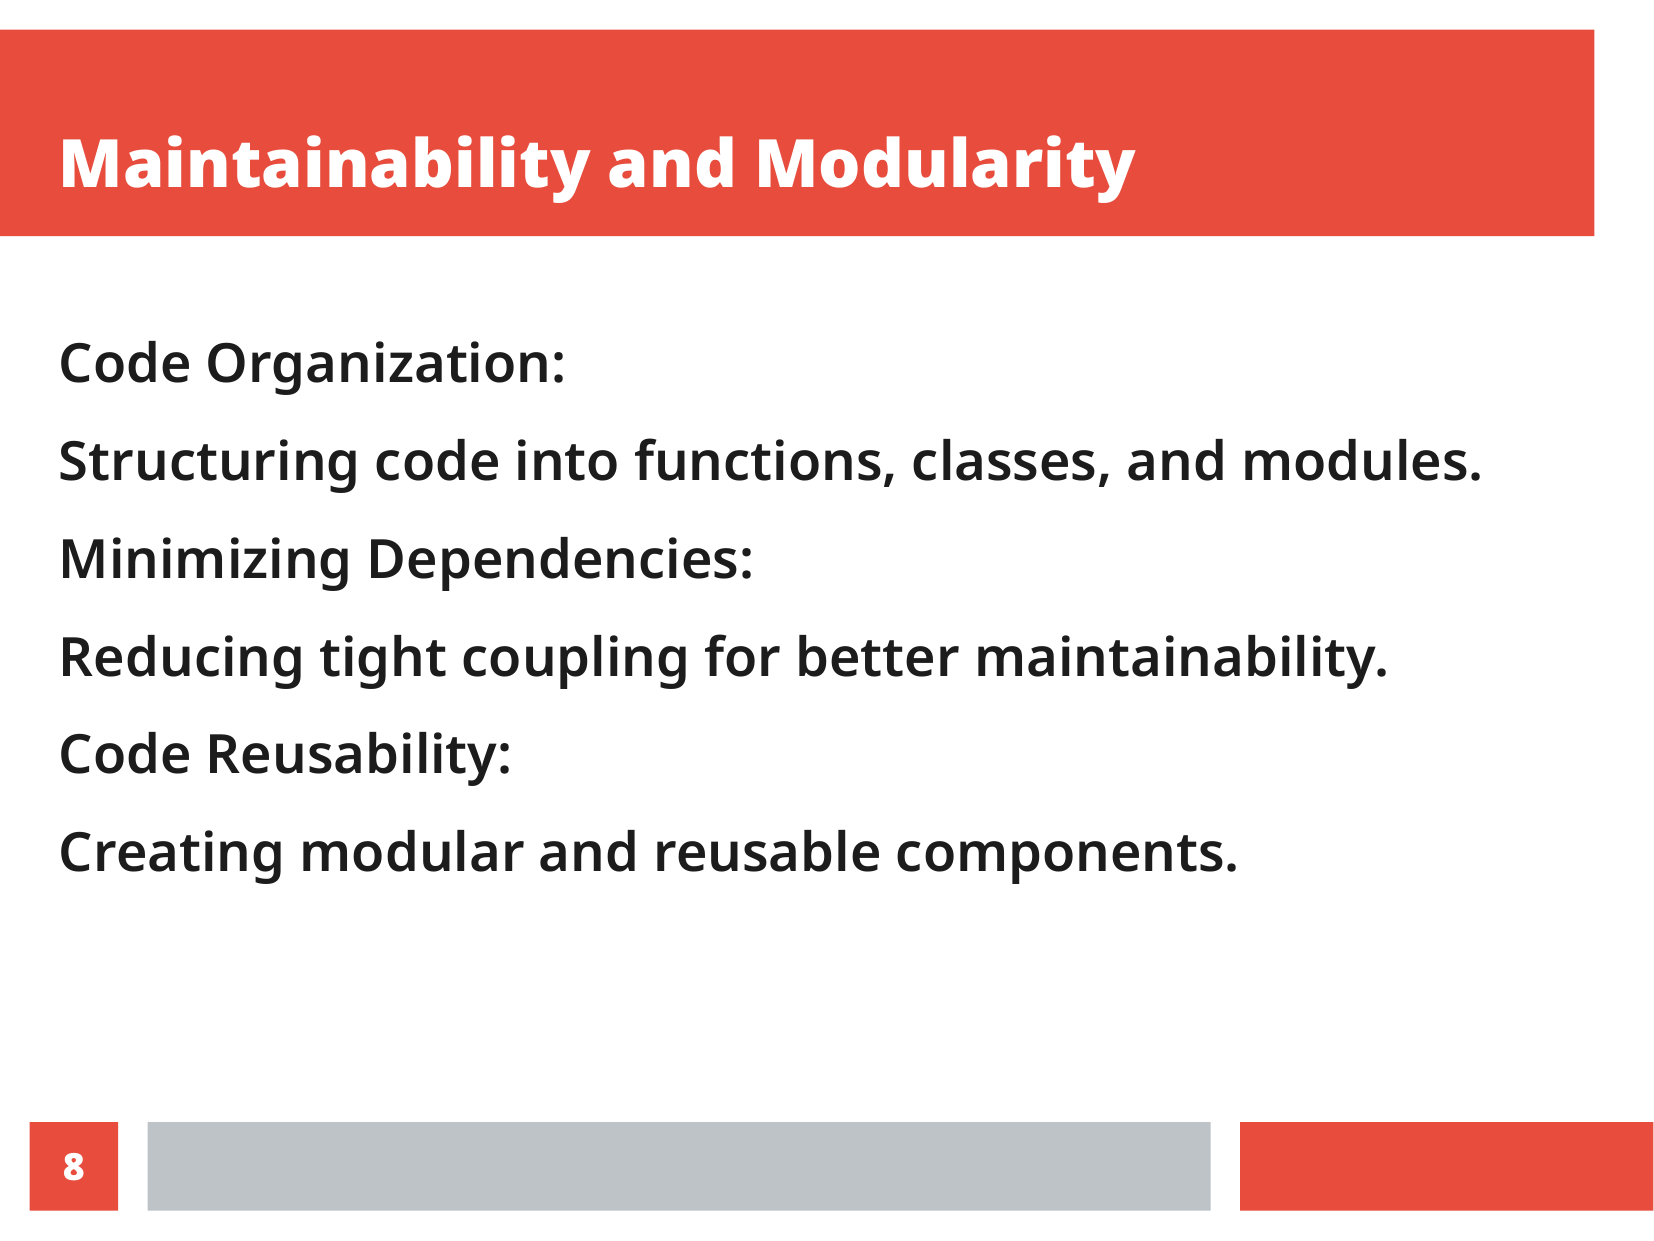

# Maintainability and Modularity
Code Organization:
Structuring code into functions, classes, and modules.
Minimizing Dependencies:
Reducing tight coupling for better maintainability.
Code Reusability:
Creating modular and reusable components.
8